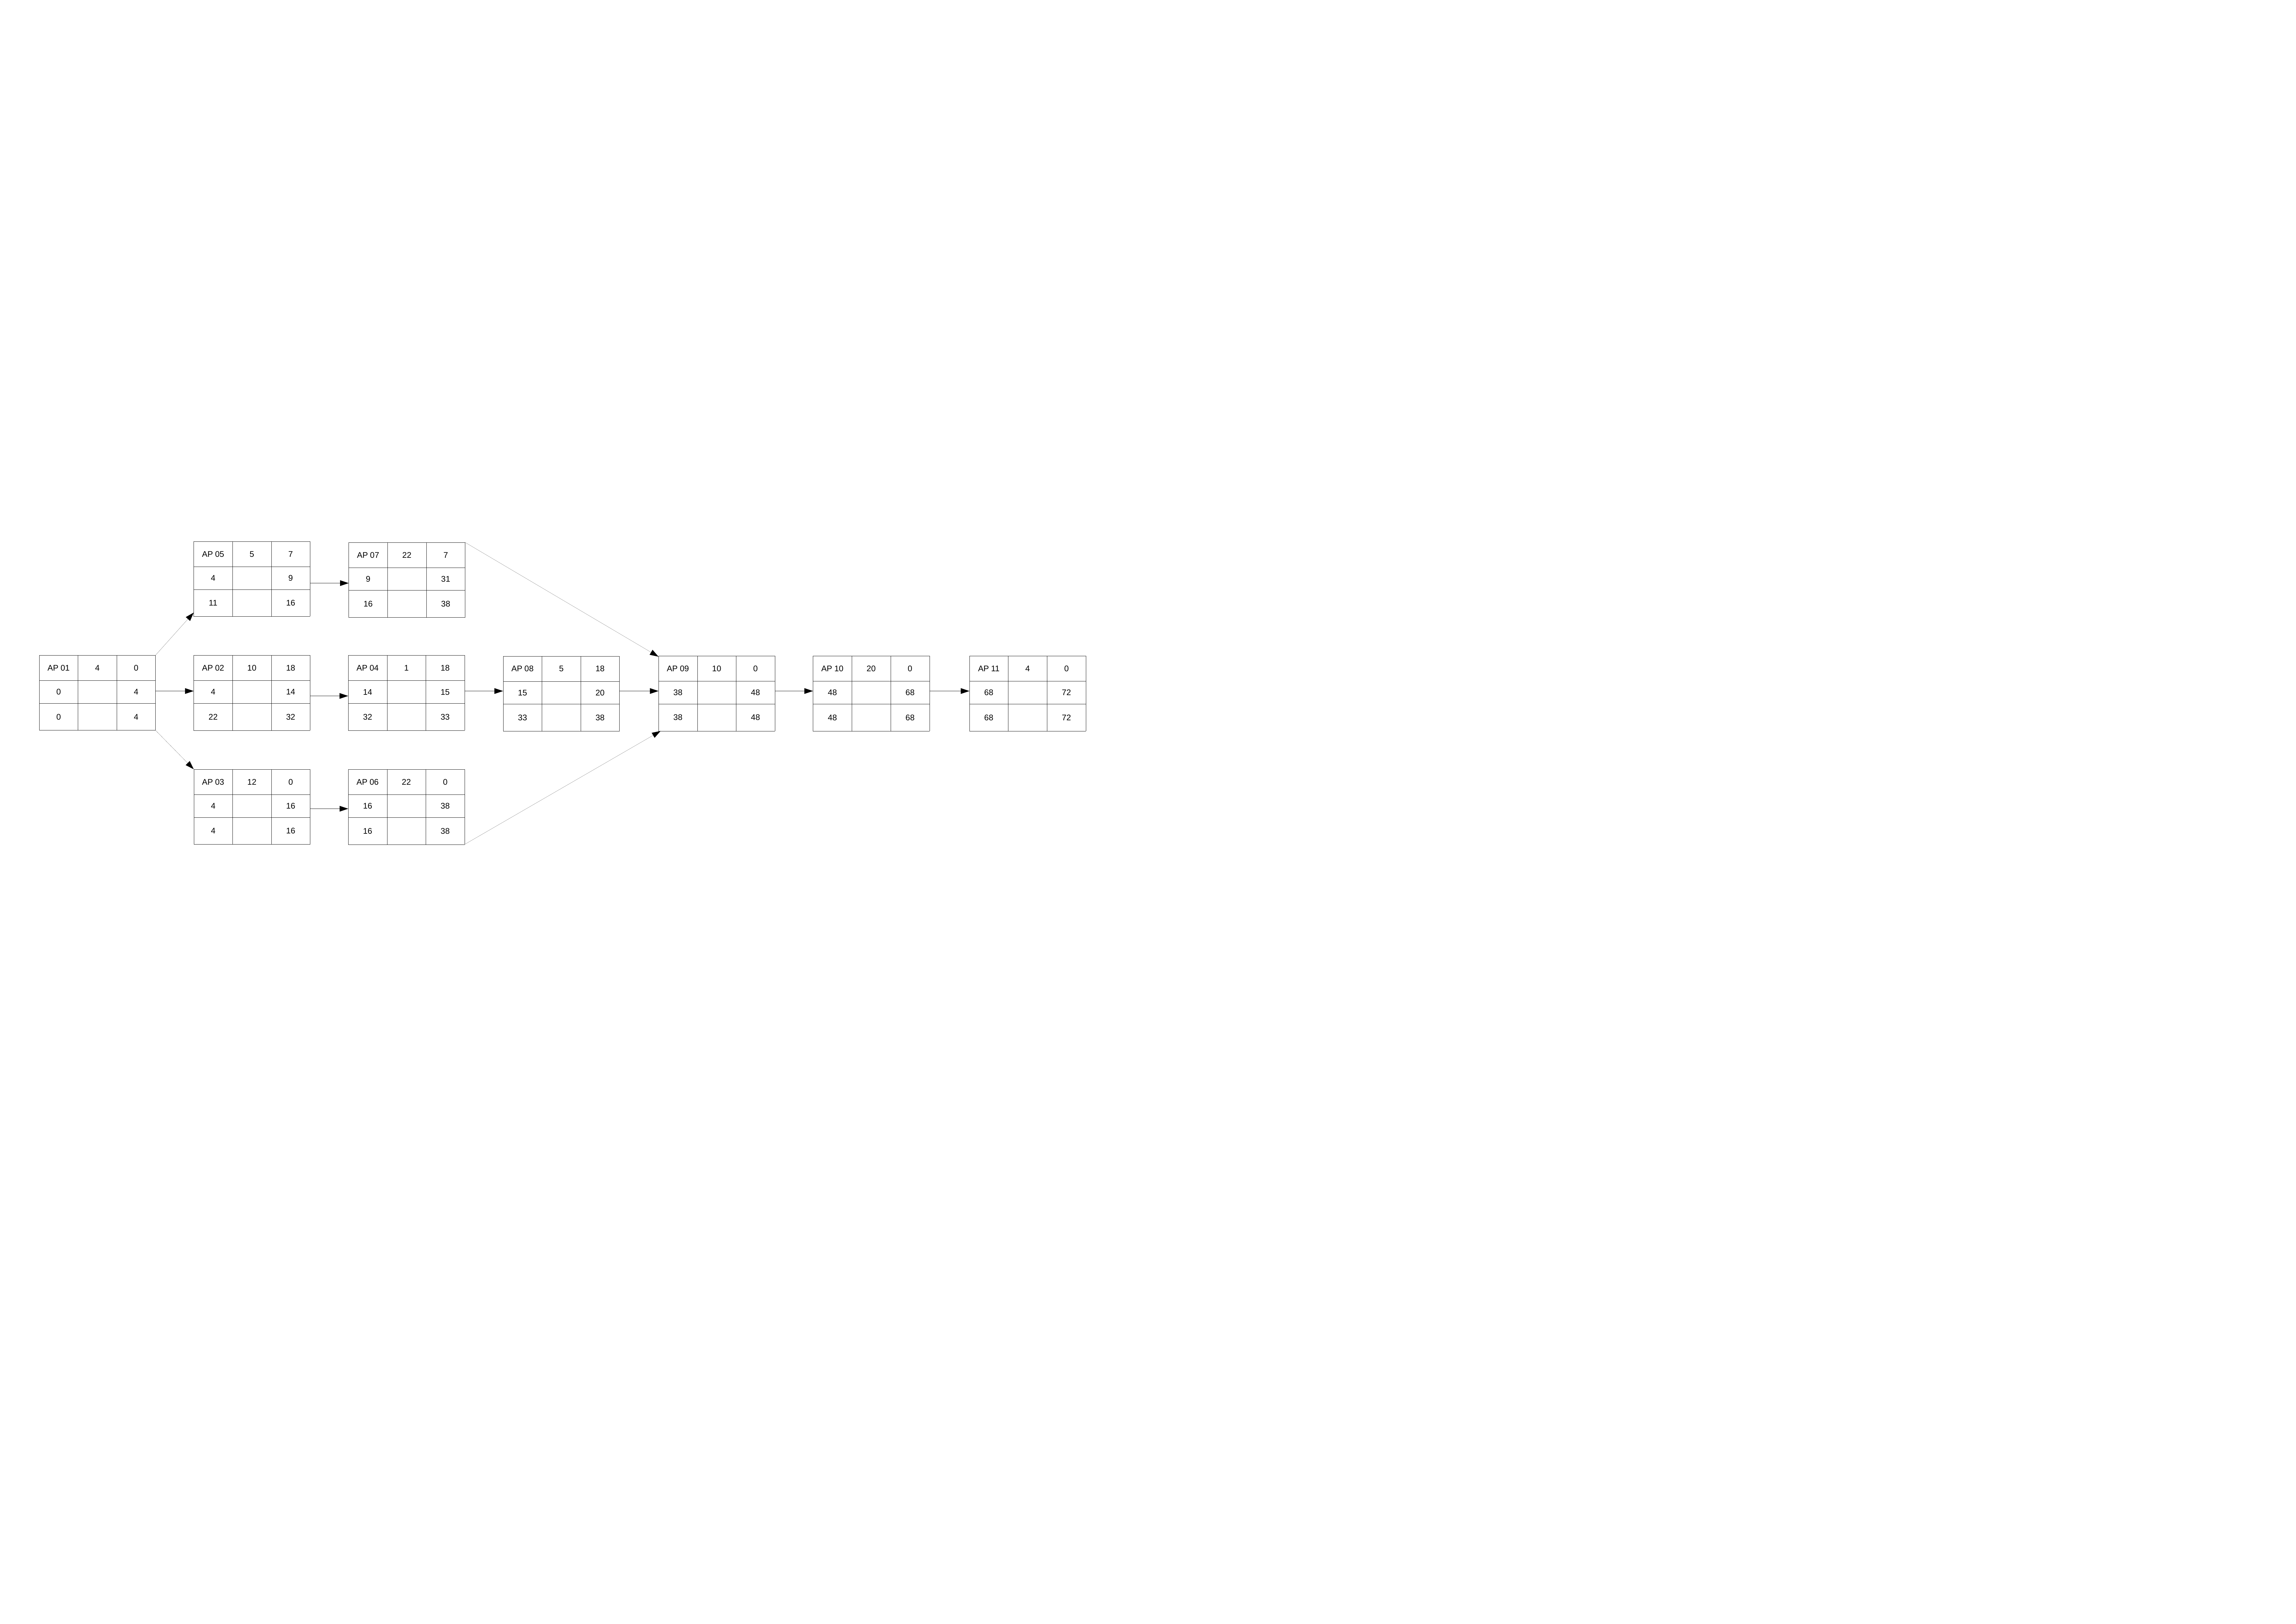

| AP 05 | 5 | 7 |
| --- | --- | --- |
| 4 | | 9 |
| 11 | | 16 |
| AP 07 | 22 | 7 |
| --- | --- | --- |
| 9 | | 31 |
| 16 | | 38 |
| AP 01 | 4 | 0 |
| --- | --- | --- |
| 0 | | 4 |
| 0 | | 4 |
| AP 02 | 10 | 18 |
| --- | --- | --- |
| 4 | | 14 |
| 22 | | 32 |
| AP 04 | 1 | 18 |
| --- | --- | --- |
| 14 | | 15 |
| 32 | | 33 |
| AP 09 | 10 | 0 |
| --- | --- | --- |
| 38 | | 48 |
| 38 | | 48 |
| AP 10 | 20 | 0 |
| --- | --- | --- |
| 48 | | 68 |
| 48 | | 68 |
| AP 11 | 4 | 0 |
| --- | --- | --- |
| 68 | | 72 |
| 68 | | 72 |
| AP 08 | 5 | 18 |
| --- | --- | --- |
| 15 | | 20 |
| 33 | | 38 |
| AP 03 | 12 | 0 |
| --- | --- | --- |
| 4 | | 16 |
| 4 | | 16 |
| AP 06 | 22 | 0 |
| --- | --- | --- |
| 16 | | 38 |
| 16 | | 38 |